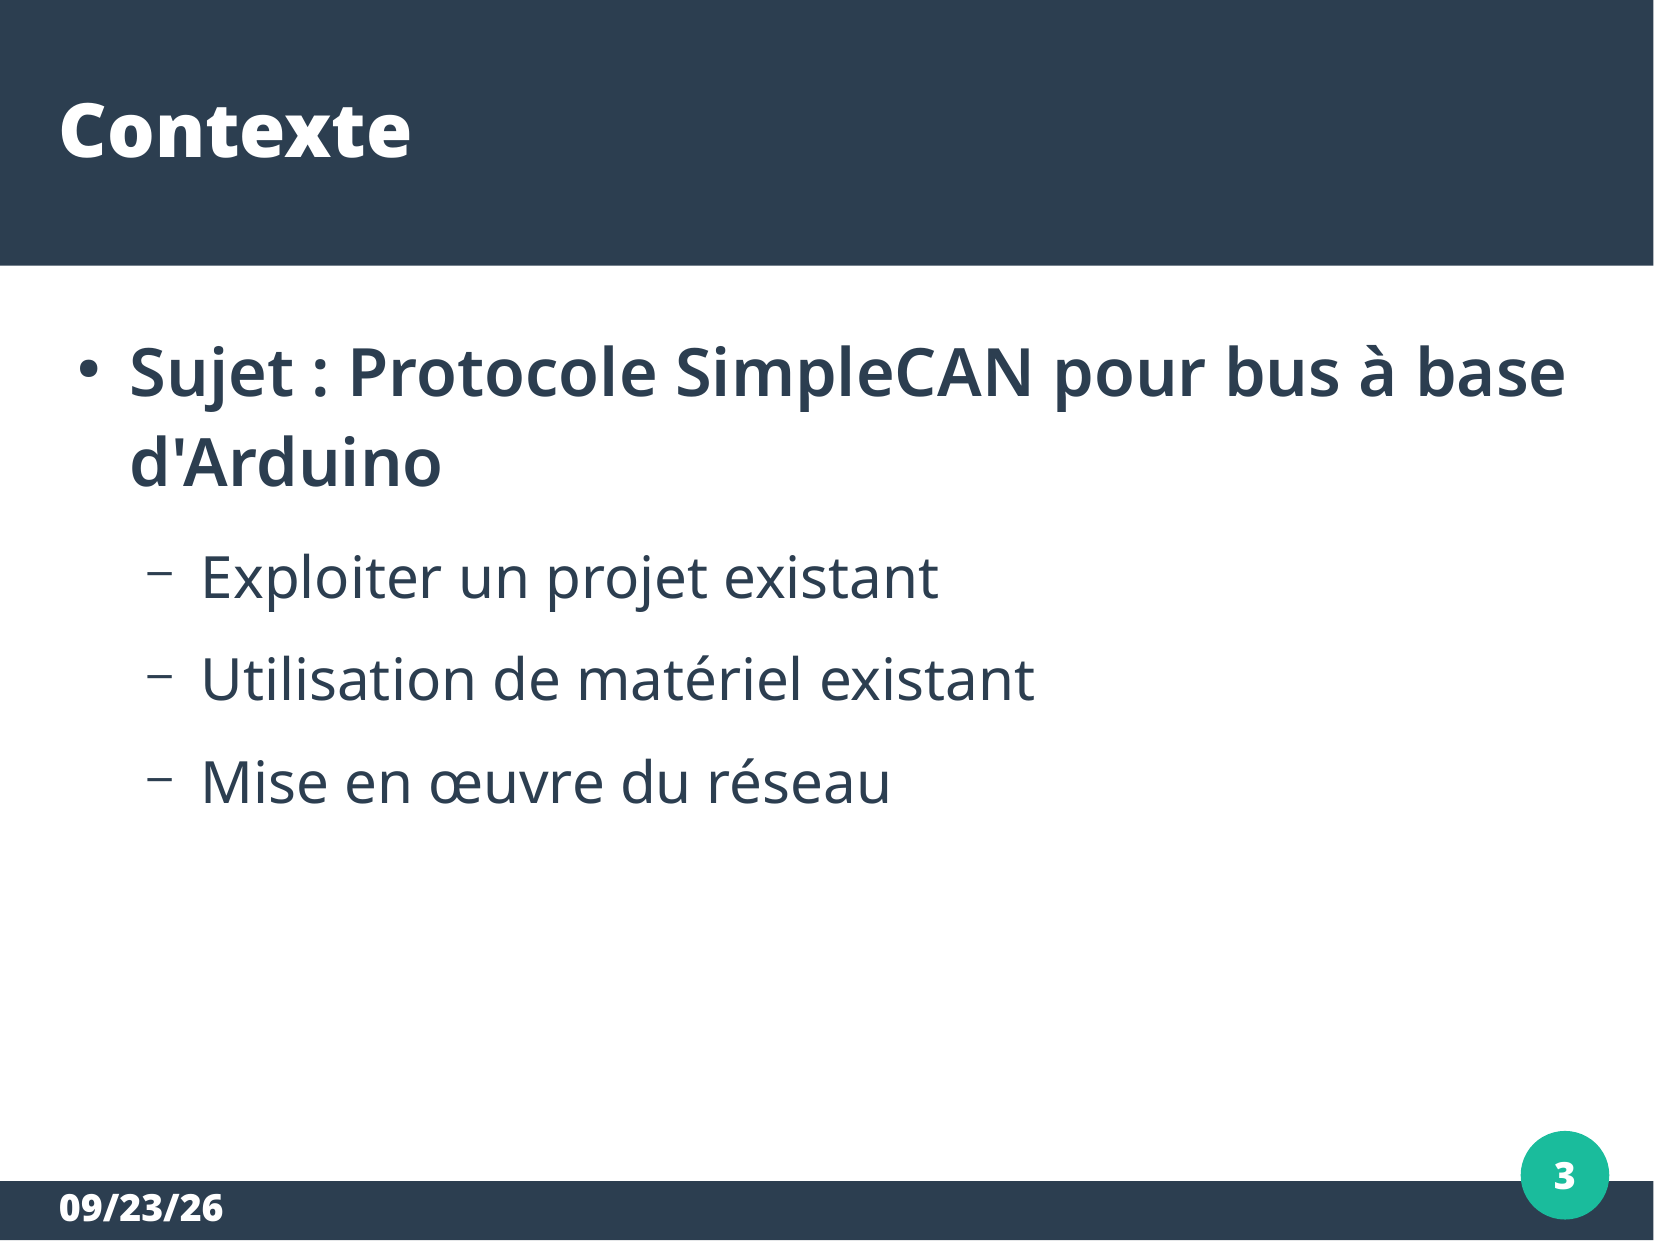

# Contexte
Sujet : Protocole SimpleCAN pour bus à base d'Arduino
Exploiter un projet existant
Utilisation de matériel existant
Mise en œuvre du réseau
3